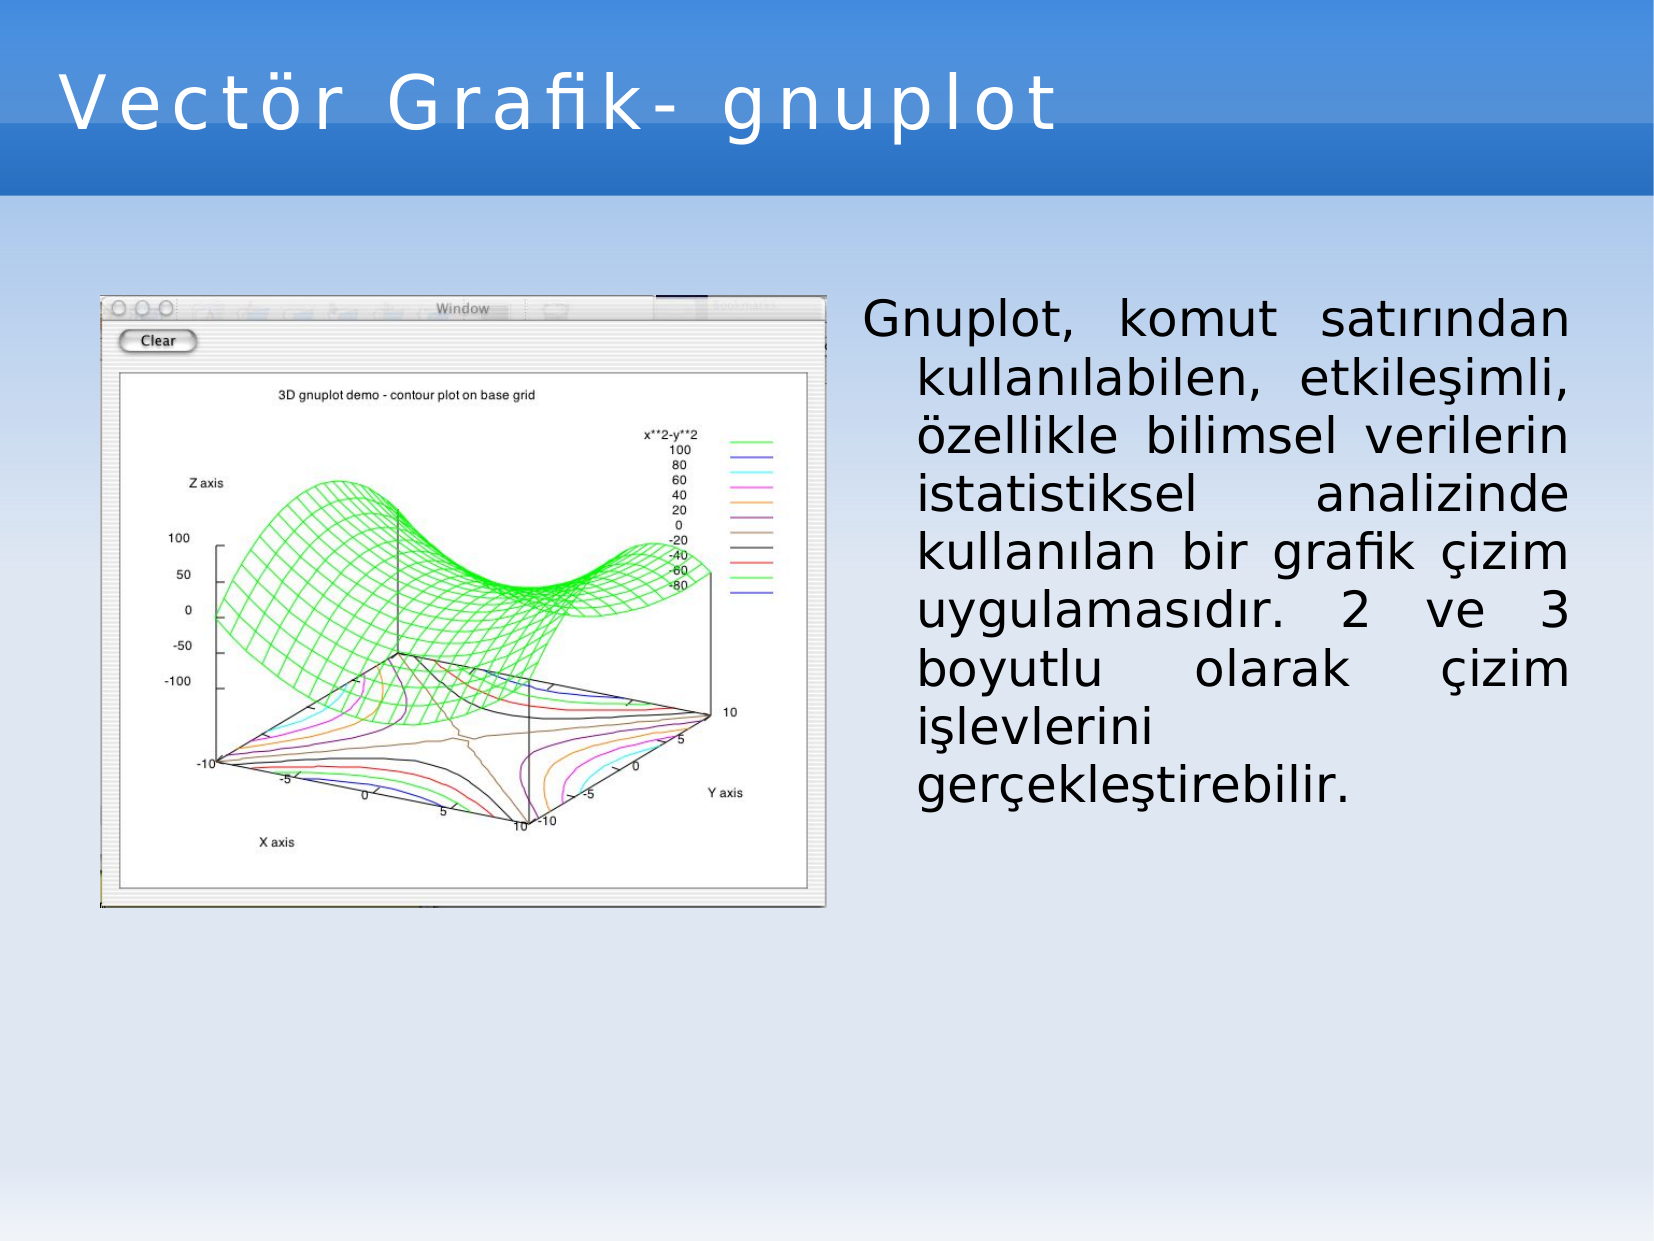

# Vectör Grafik- gnuplot
Gnuplot, komut satırından kullanılabilen, etkileşimli, özellikle bilimsel verilerin istatistiksel analizinde kullanılan bir grafik çizim uygulamasıdır. 2 ve 3 boyutlu olarak çizim işlevlerini gerçekleştirebilir.